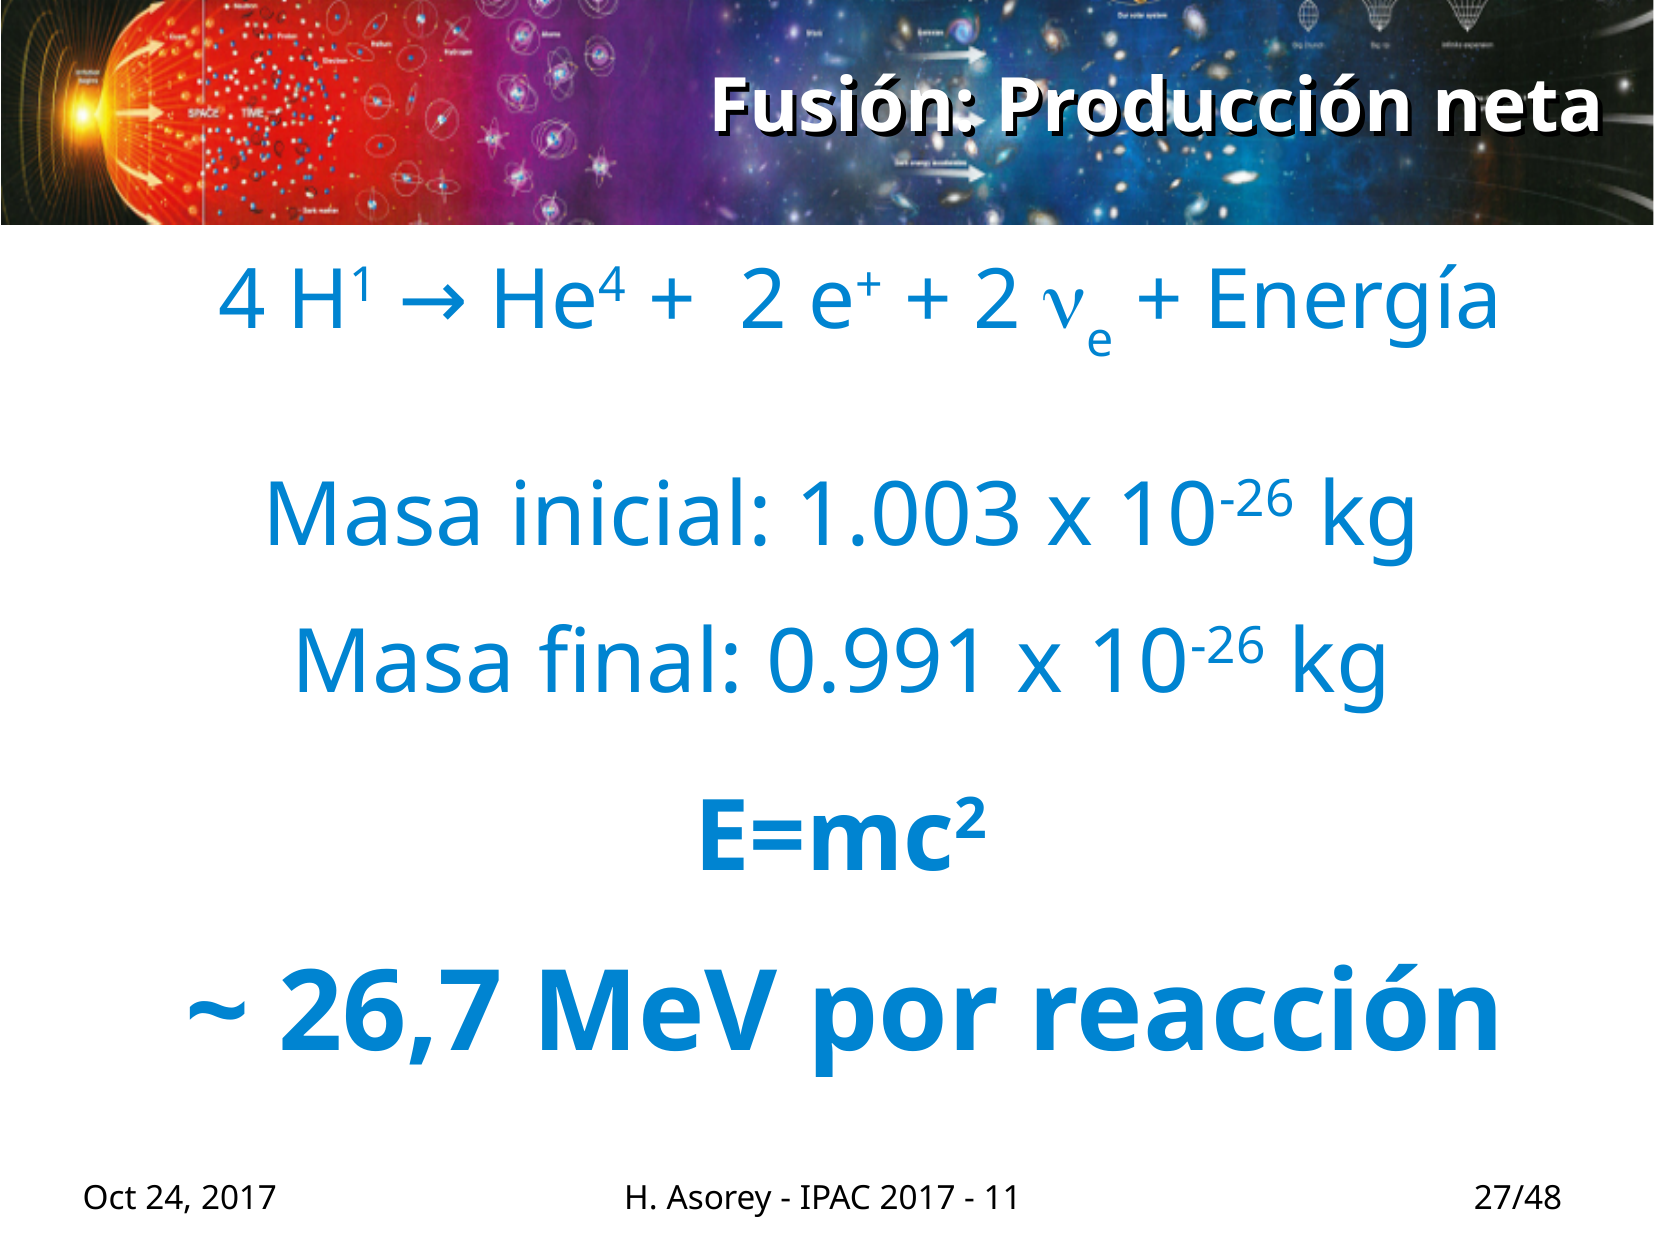

Fusión: Producción neta
4 H1 → He4 + 2 e+ + 2 ne + Energía
# Masa inicial: 1.003 x 10-26 kg
Masa final: 0.991 x 10-26 kg
E=mc2
~ 26,7 MeV por reacción
Oct 24, 2017
H. Asorey - IPAC 2017 - 11
27